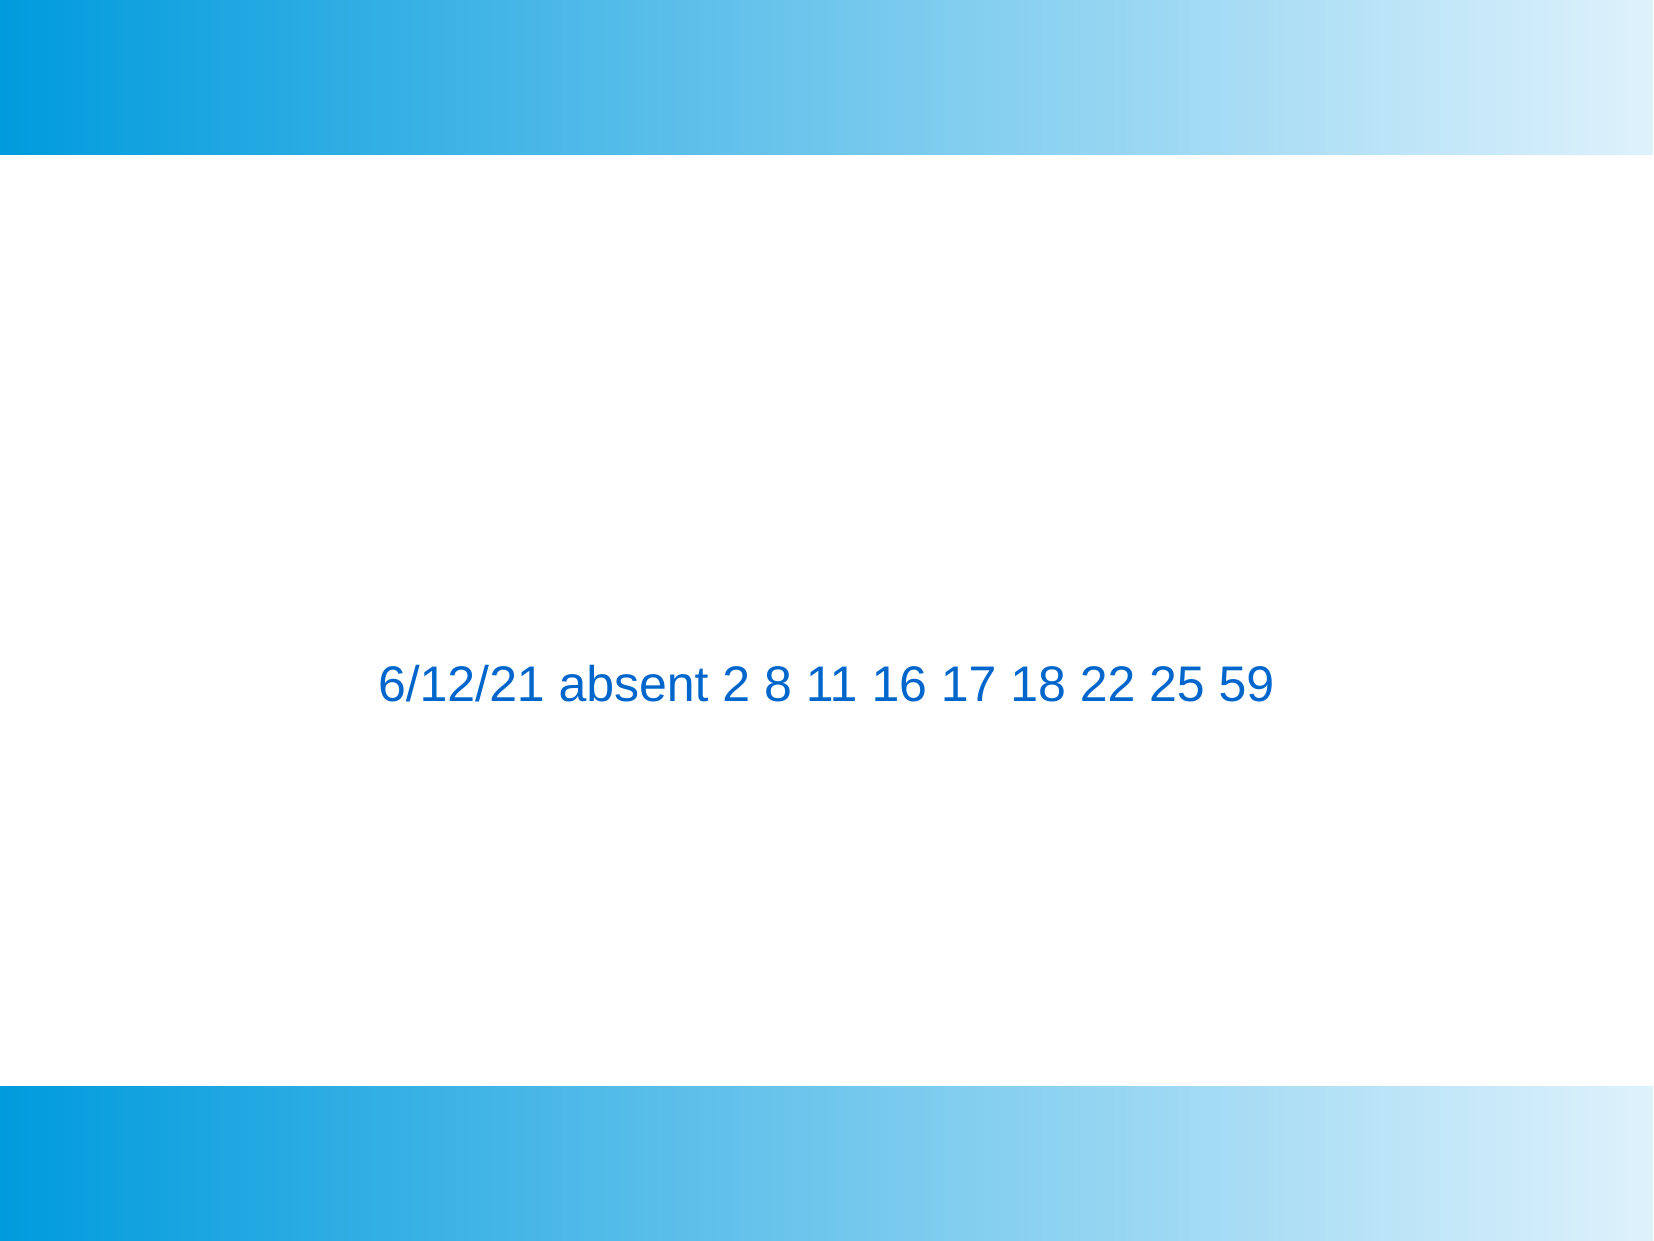

#
 6/12/21 absent 2 8 11 16 17 18 22 25 59